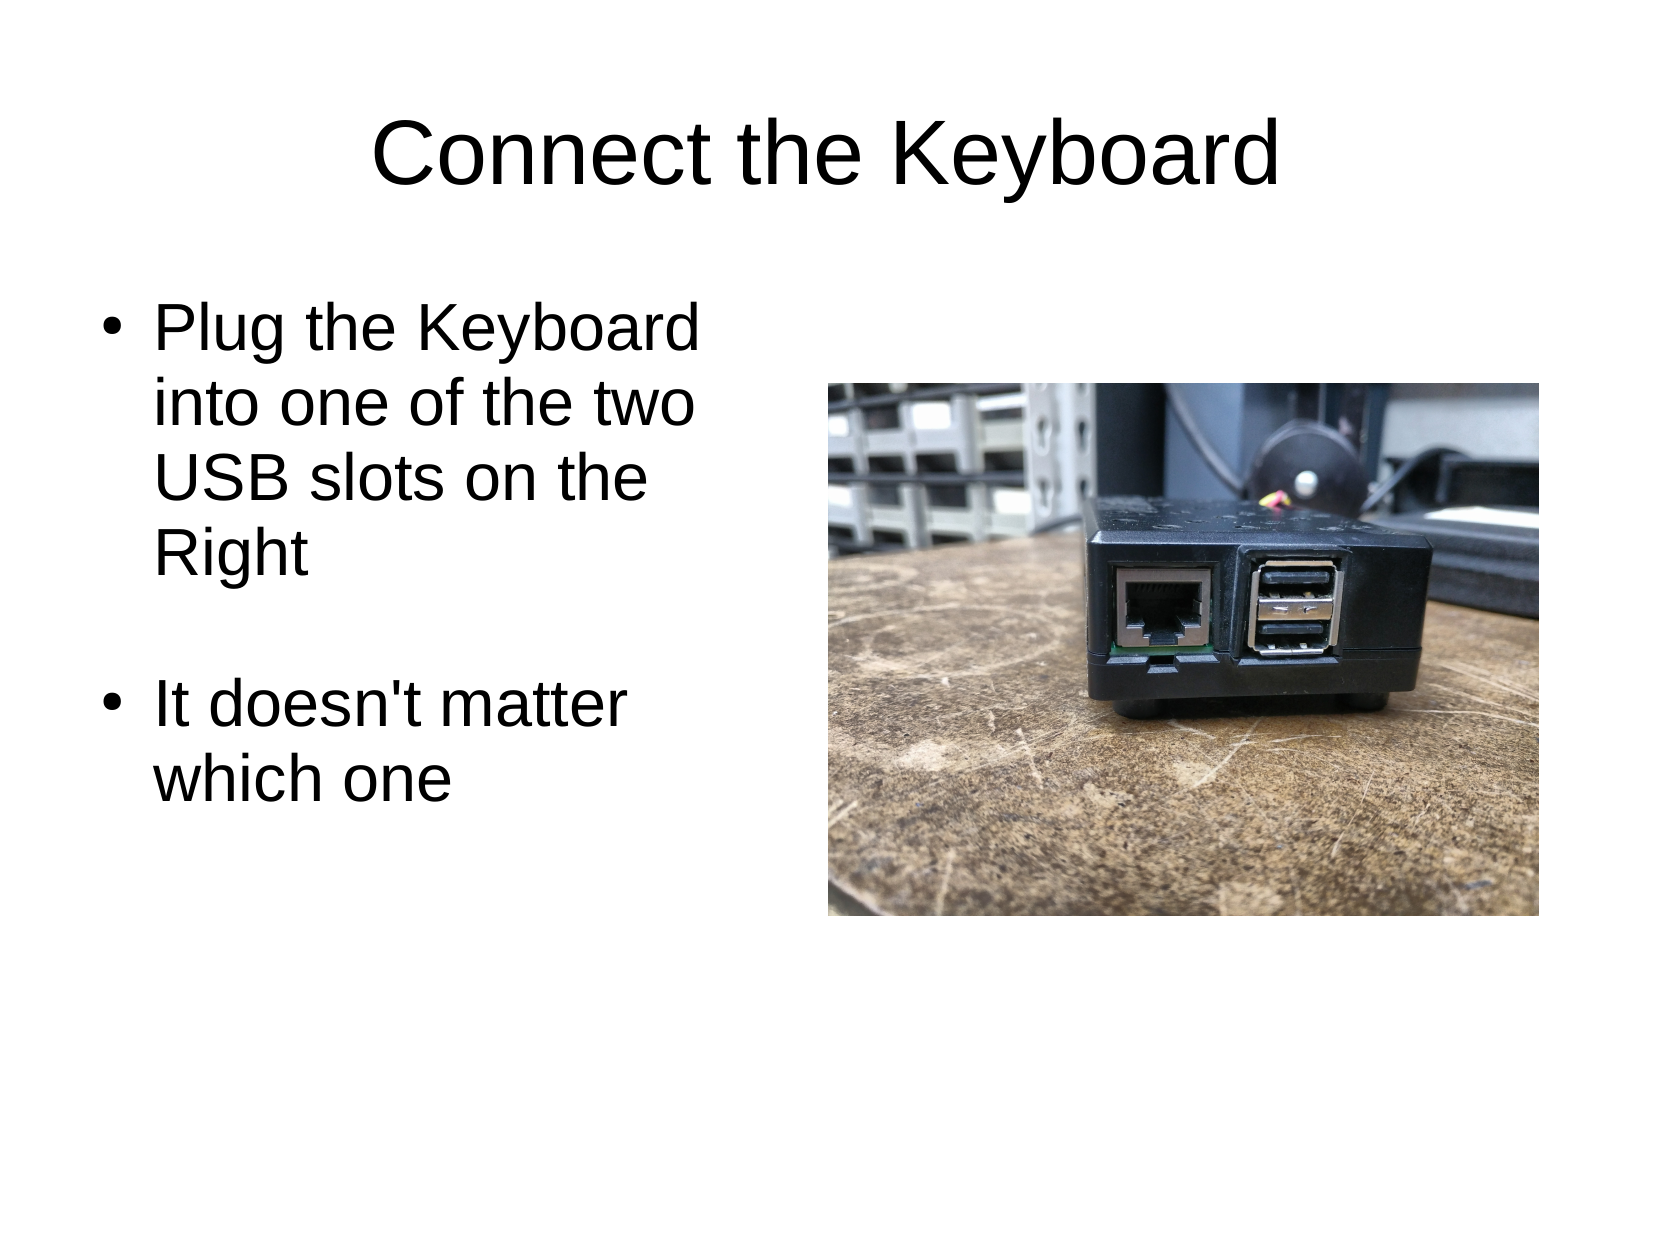

# Connect the Keyboard
Plug the Keyboard into one of the two USB slots on the Right
It doesn't matter which one